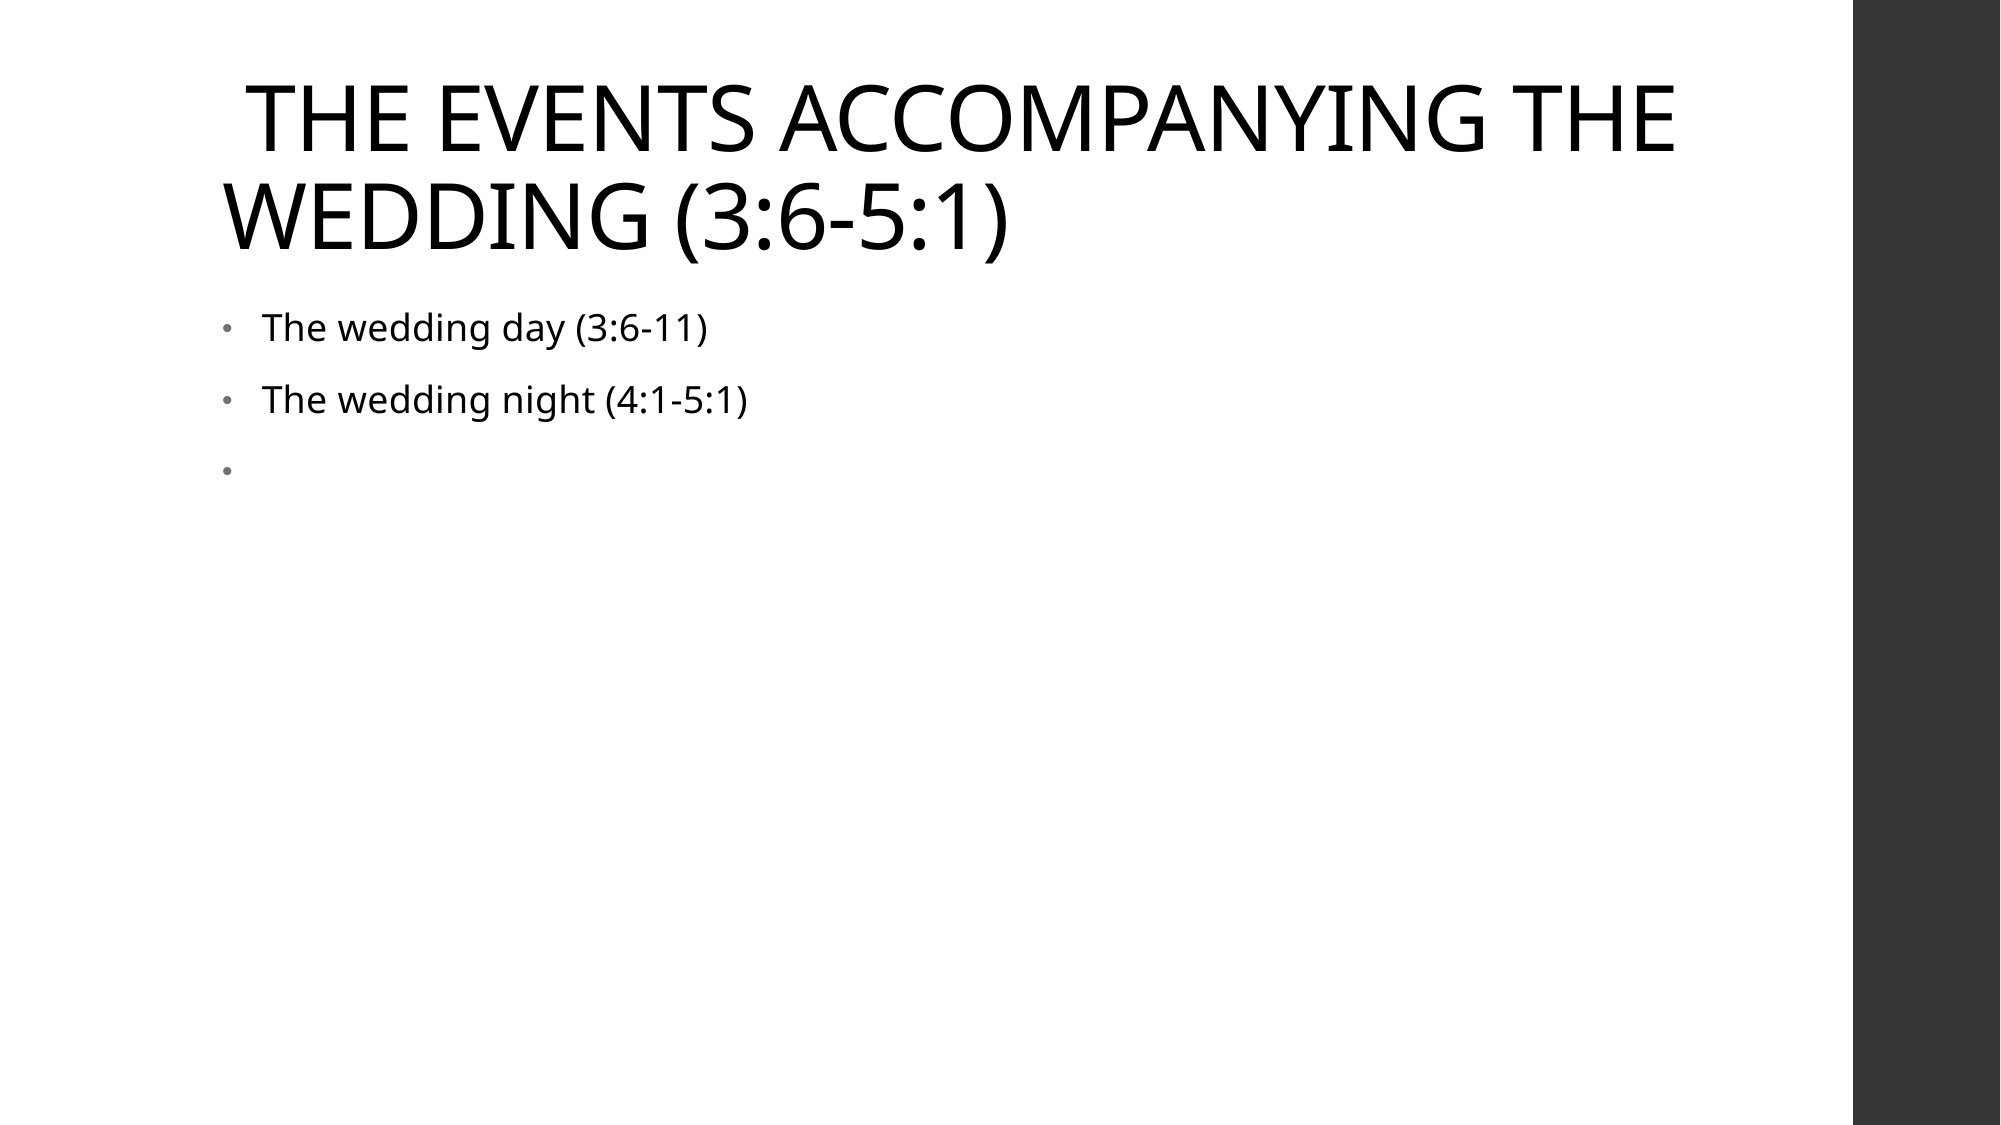

# THE EVENTS ACCOMPANYING THE WEDDING (3:6-5:1)
 The wedding day (3:6-11)
 The wedding night (4:1-5:1)